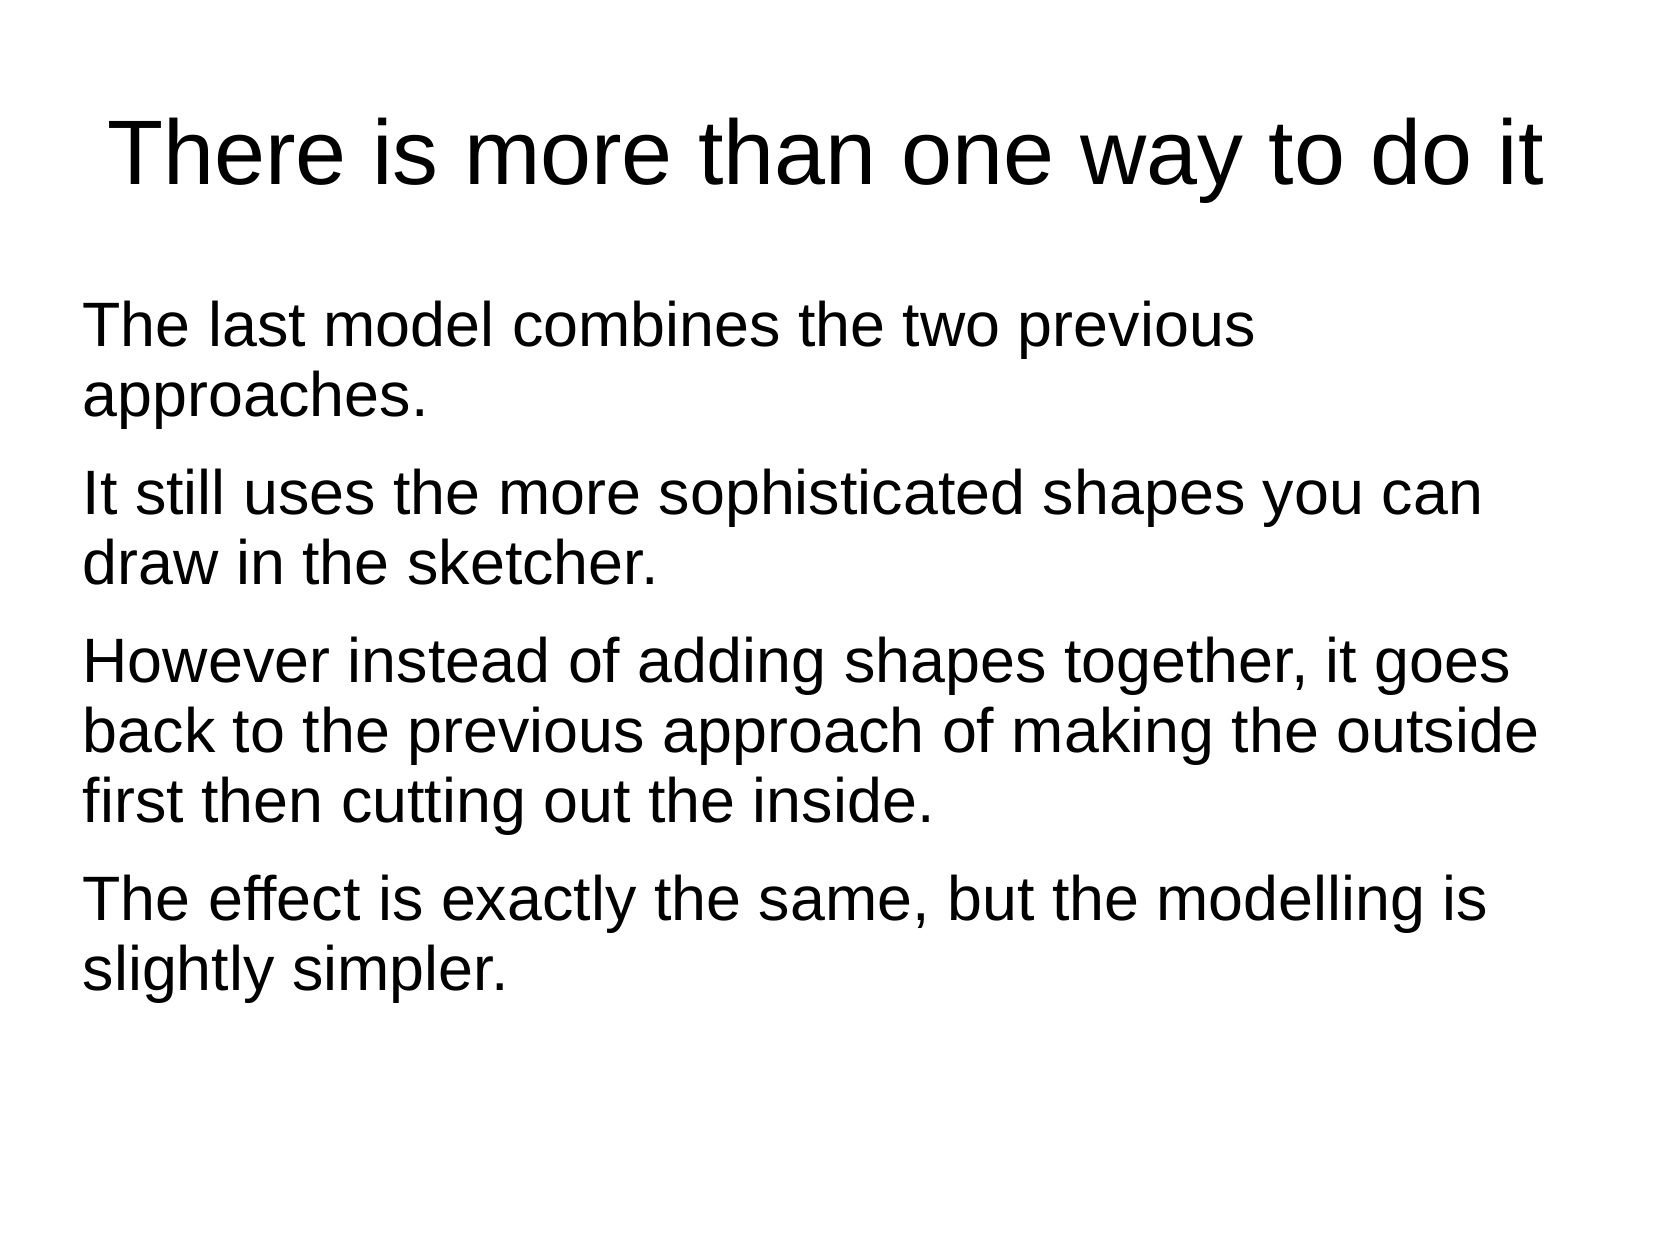

# There is more than one way to do it
The last model combines the two previous approaches.
It still uses the more sophisticated shapes you can draw in the sketcher.
However instead of adding shapes together, it goes back to the previous approach of making the outside first then cutting out the inside.
The effect is exactly the same, but the modelling is slightly simpler.